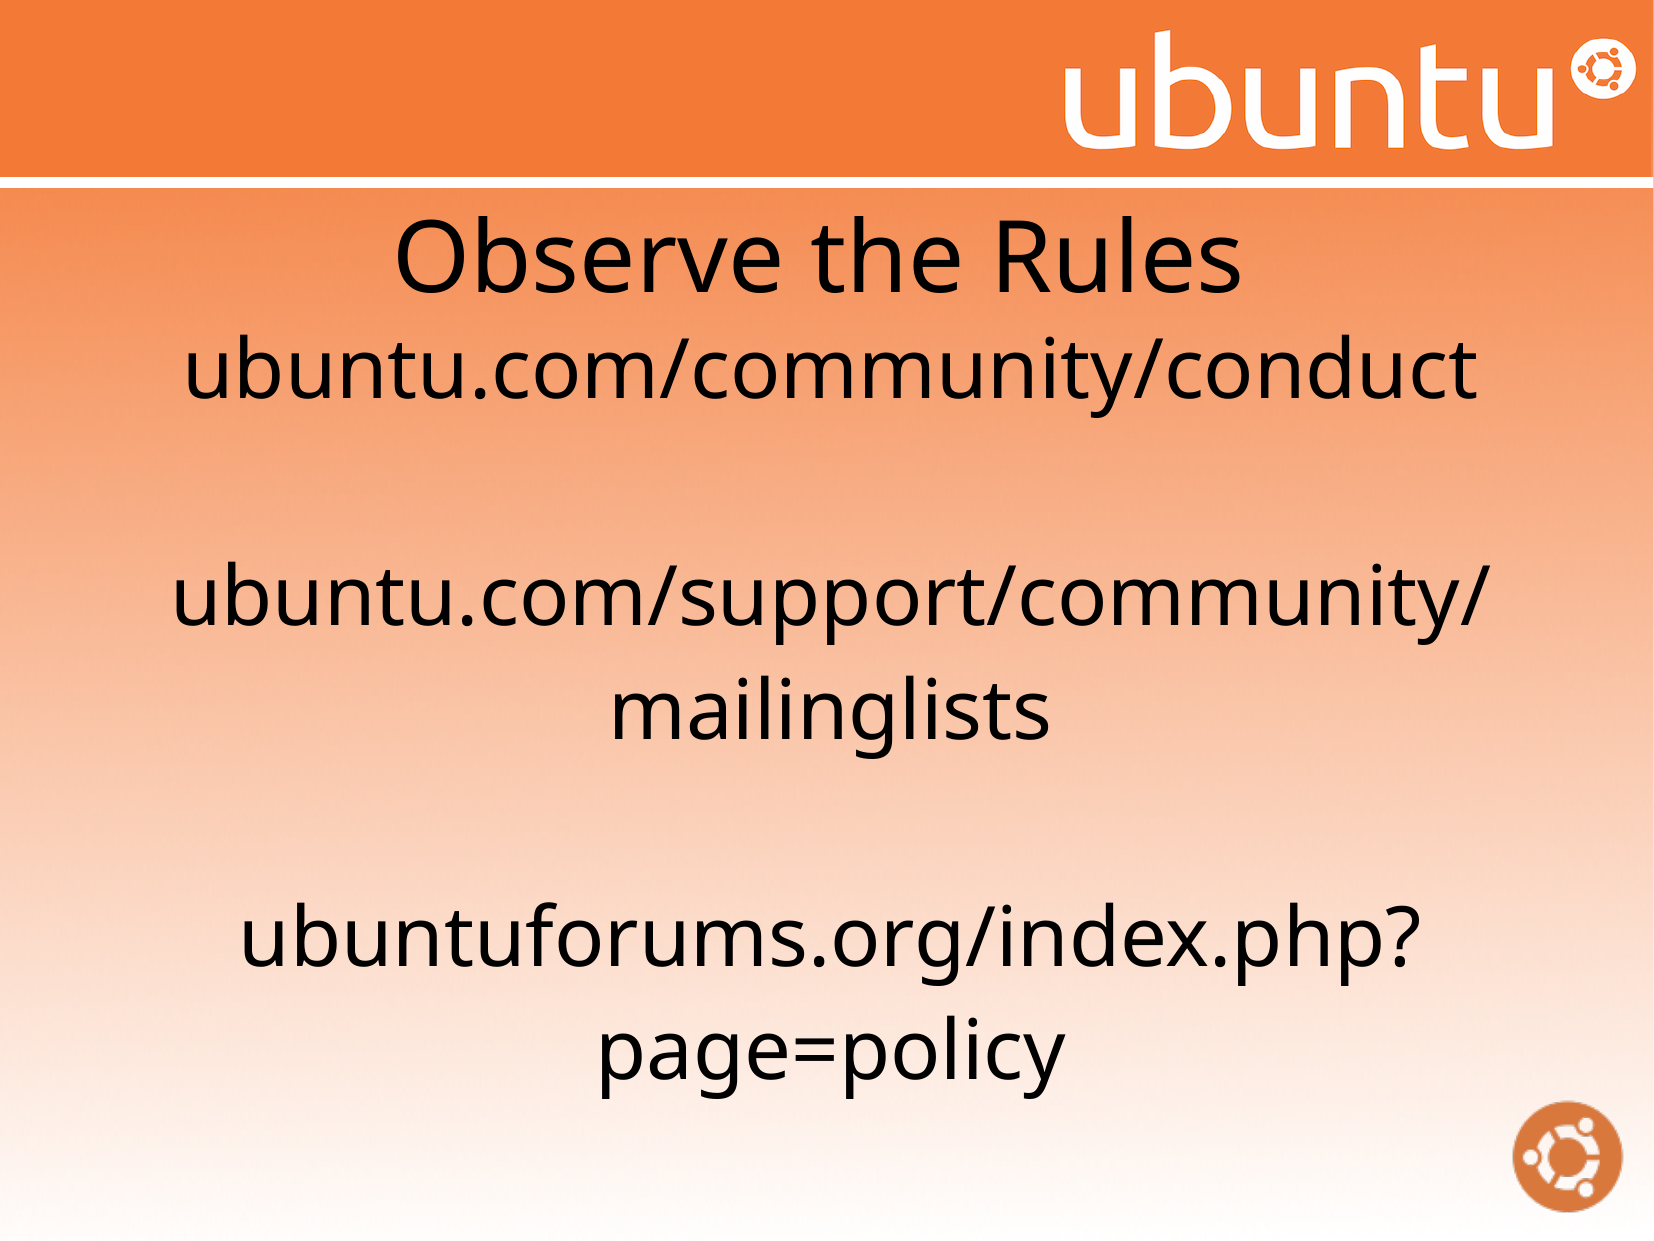

# Observe the Rules
ubuntu.com/community/conduct
ubuntu.com/support/community/
mailinglists
ubuntuforums.org/index.php?page=policy
wiki.ubuntu.com/IRC/TermsOfService